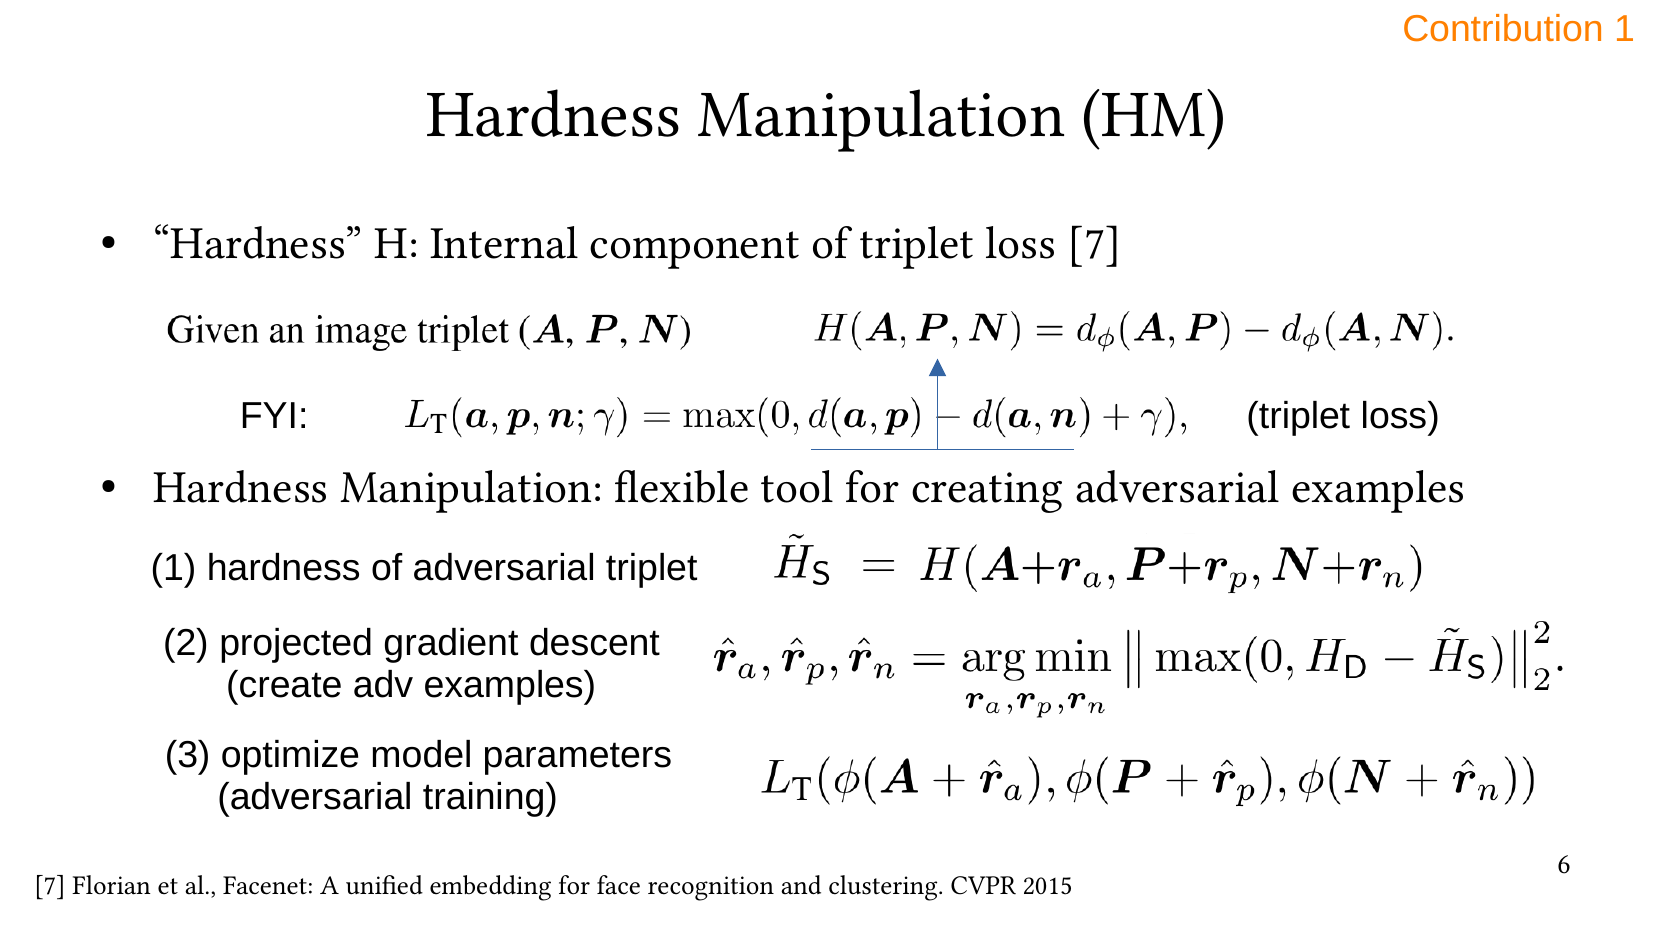

Contribution 1
# Hardness Manipulation (HM)
“Hardness” H: Internal component of triplet loss [7]
FYI:
(triplet loss)
Hardness Manipulation: flexible tool for creating adversarial examples
(1) hardness of adversarial triplet
(2) projected gradient descent
 (create adv examples)
(3) optimize model parameters
 (adversarial training)
6
[7] Florian et al., Facenet: A unified embedding for face recognition and clustering. CVPR 2015